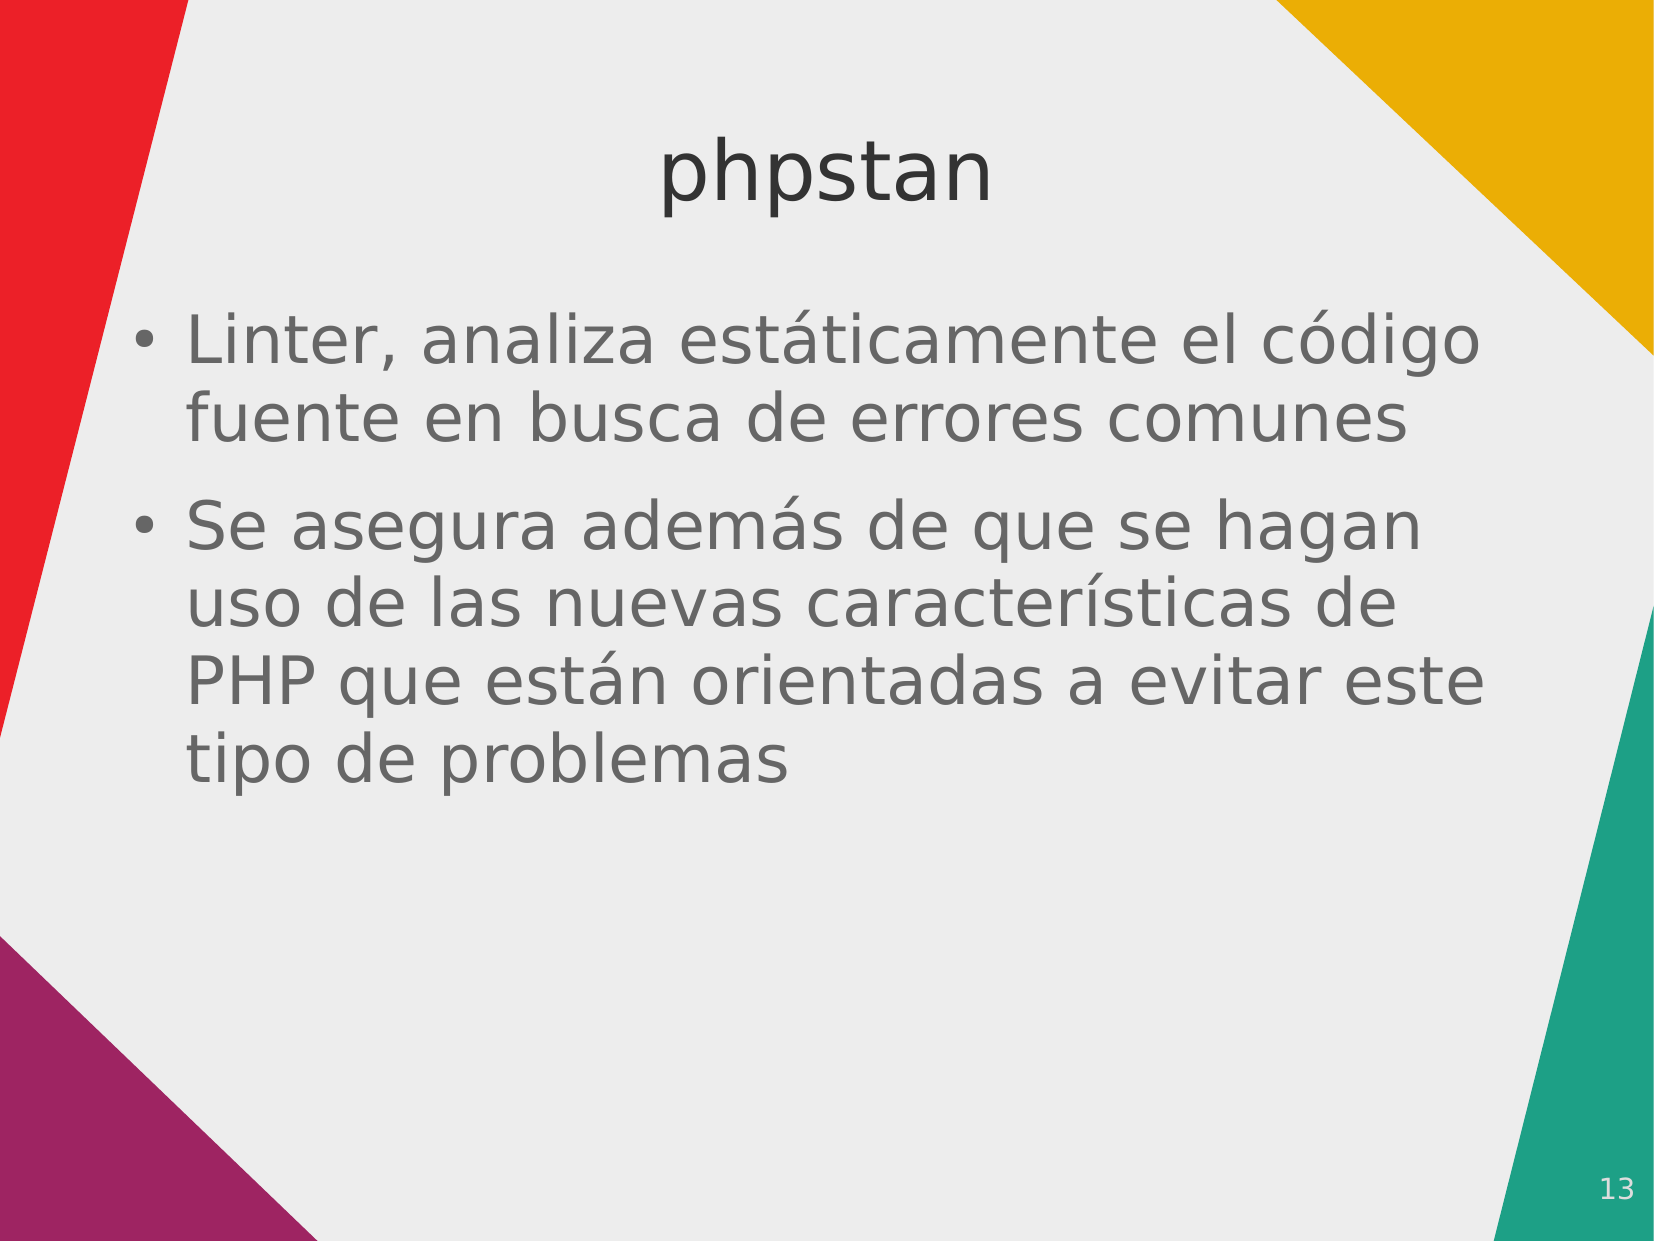

# phpstan
Linter, analiza estáticamente el código fuente en busca de errores comunes
Se asegura además de que se hagan uso de las nuevas características de PHP que están orientadas a evitar este tipo de problemas
13